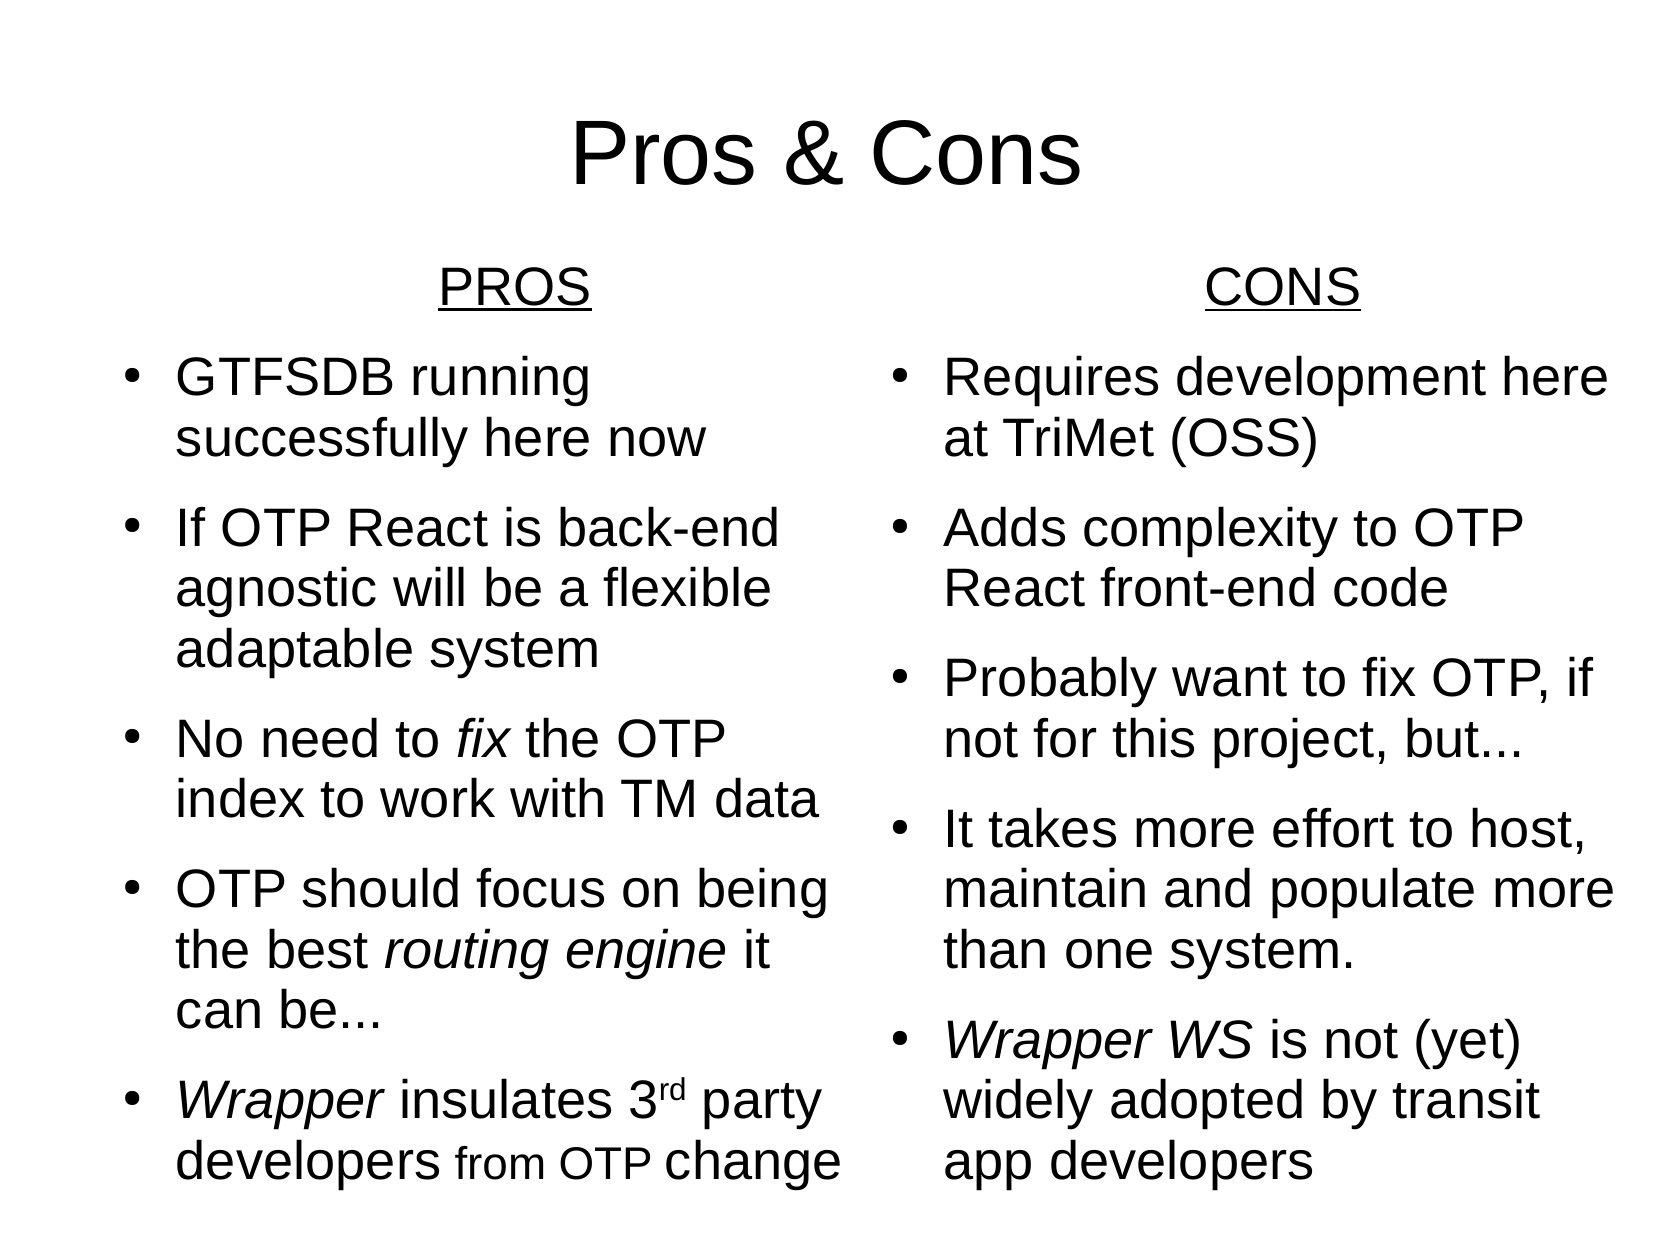

# Pros & Cons
PROS
GTFSDB running successfully here now
If OTP React is back-end agnostic will be a flexible adaptable system
No need to fix the OTP index to work with TM data
OTP should focus on being the best routing engine it can be...
Wrapper insulates 3rd party developers from OTP change
CONS
Requires development here at TriMet (OSS)
Adds complexity to OTP React front-end code
Probably want to fix OTP, if not for this project, but...
It takes more effort to host, maintain and populate more than one system.
Wrapper WS is not (yet) widely adopted by transit app developers